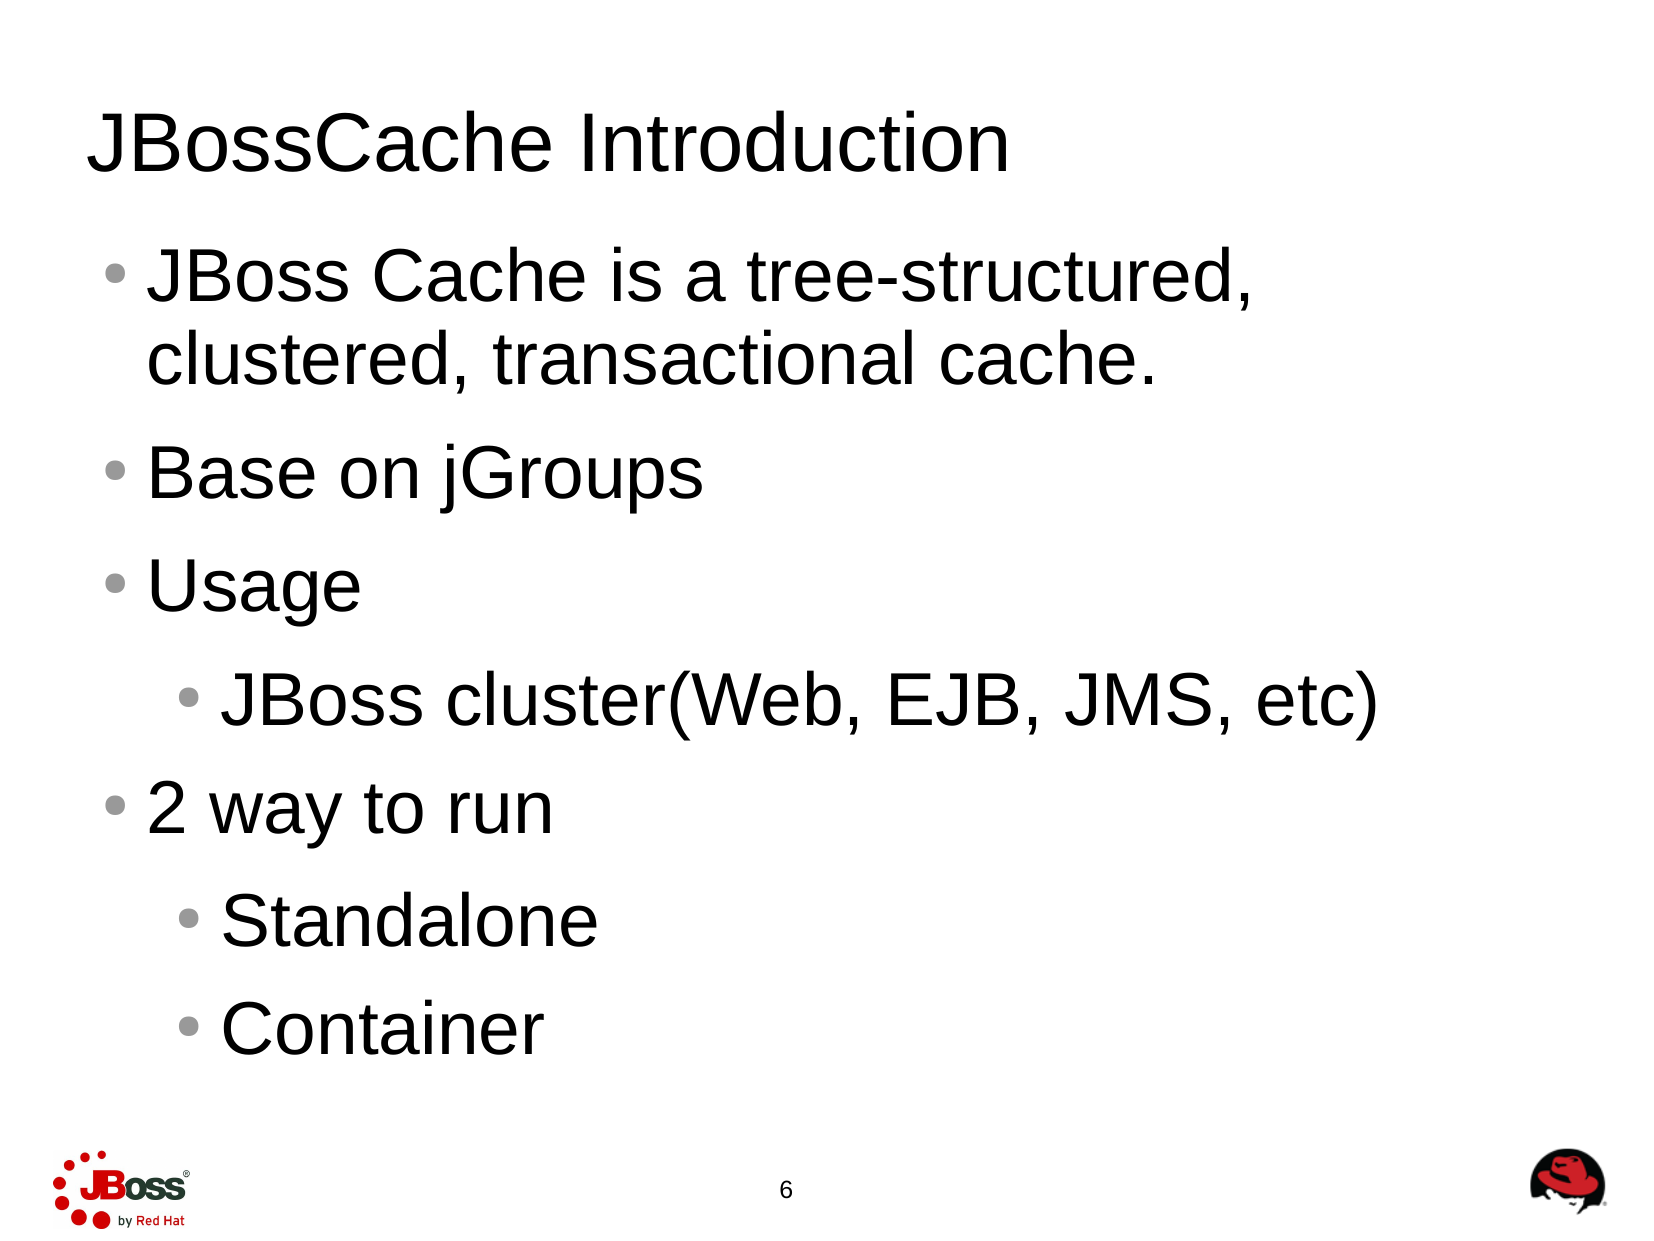

# JBossCache Introduction
JBoss Cache is a tree-structured, clustered, transactional cache.
Base on jGroups
Usage
JBoss cluster(Web, EJB, JMS, etc)
2 way to run
Standalone
Container